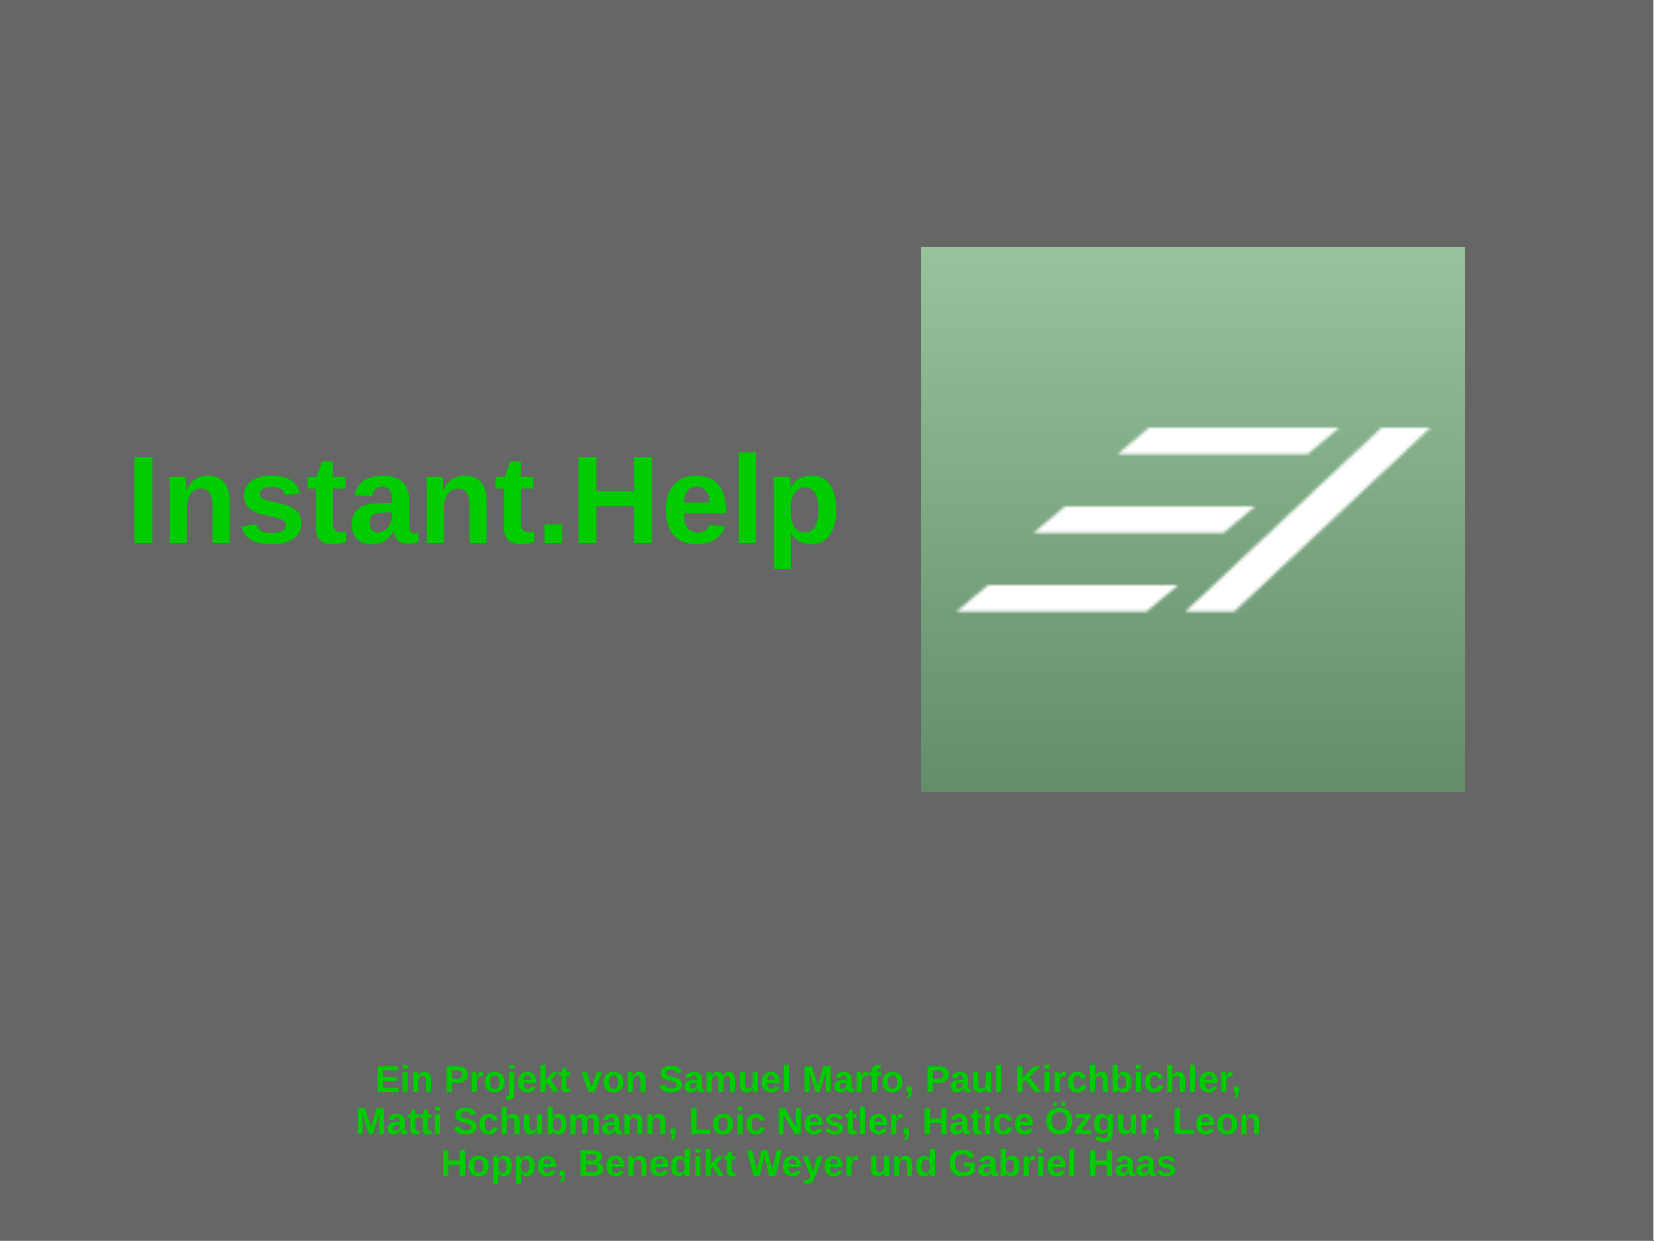

# Instant.Help
Ein Projekt von Samuel Marfo, Paul Kirchbichler, Matti Schubmann, Loic Nestler, Hatice Özgur, Leon Hoppe, Benedikt Weyer und Gabriel Haas